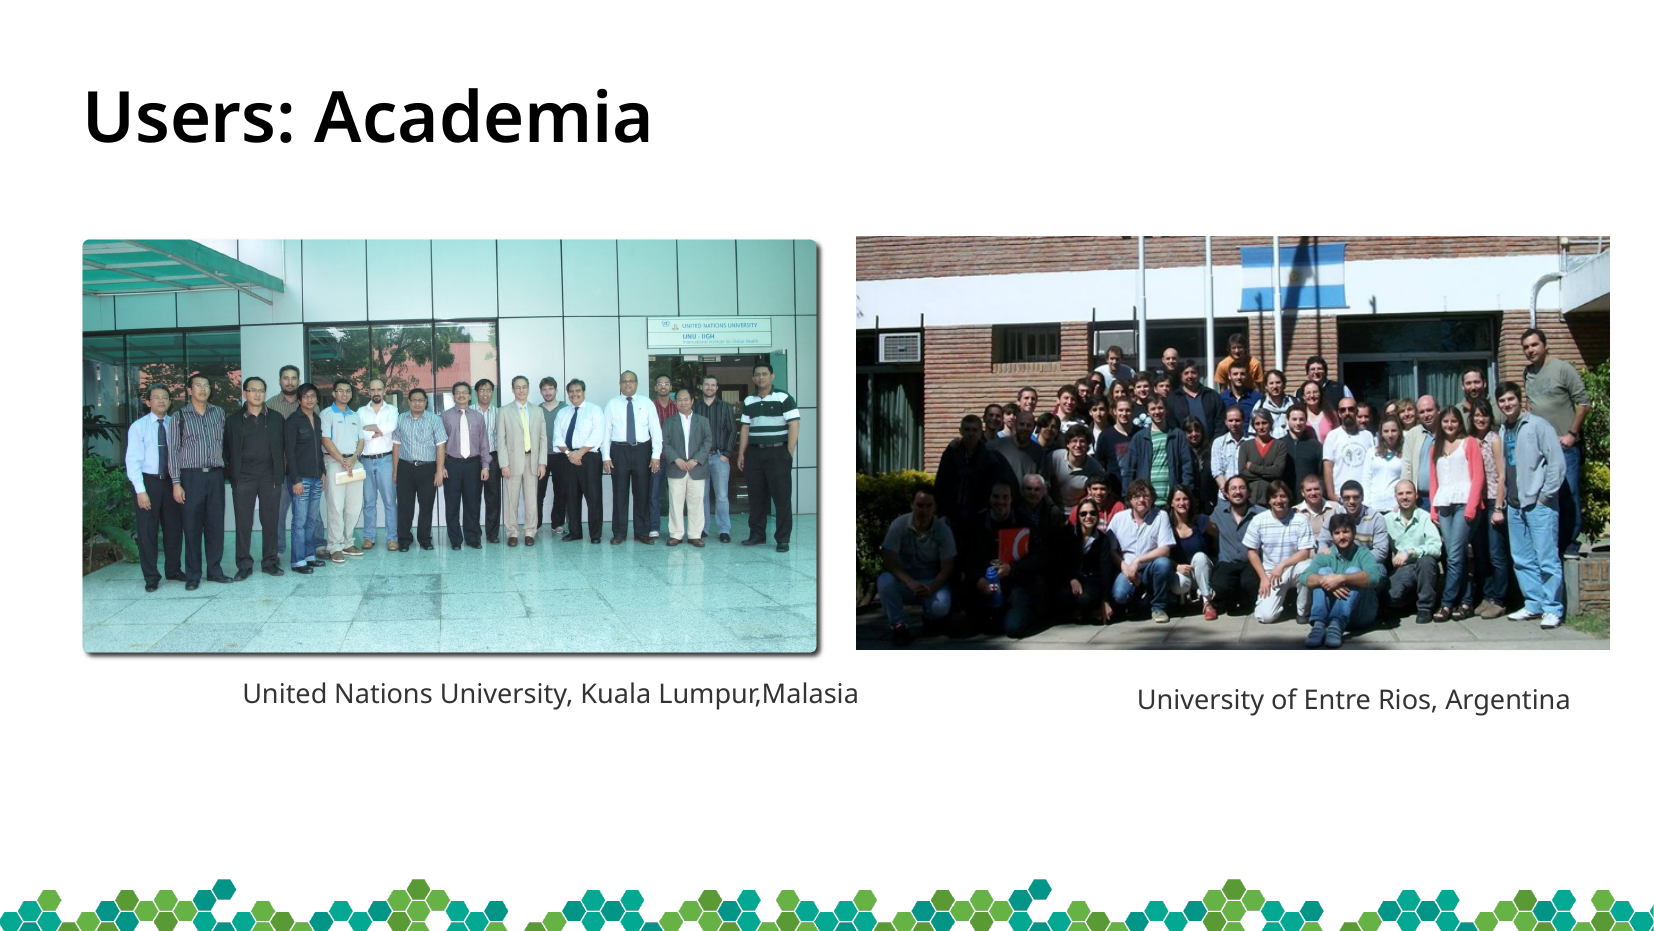

# Users: Academia
United Nations University, Kuala Lumpur,Malasia
University of Entre Rios, Argentina